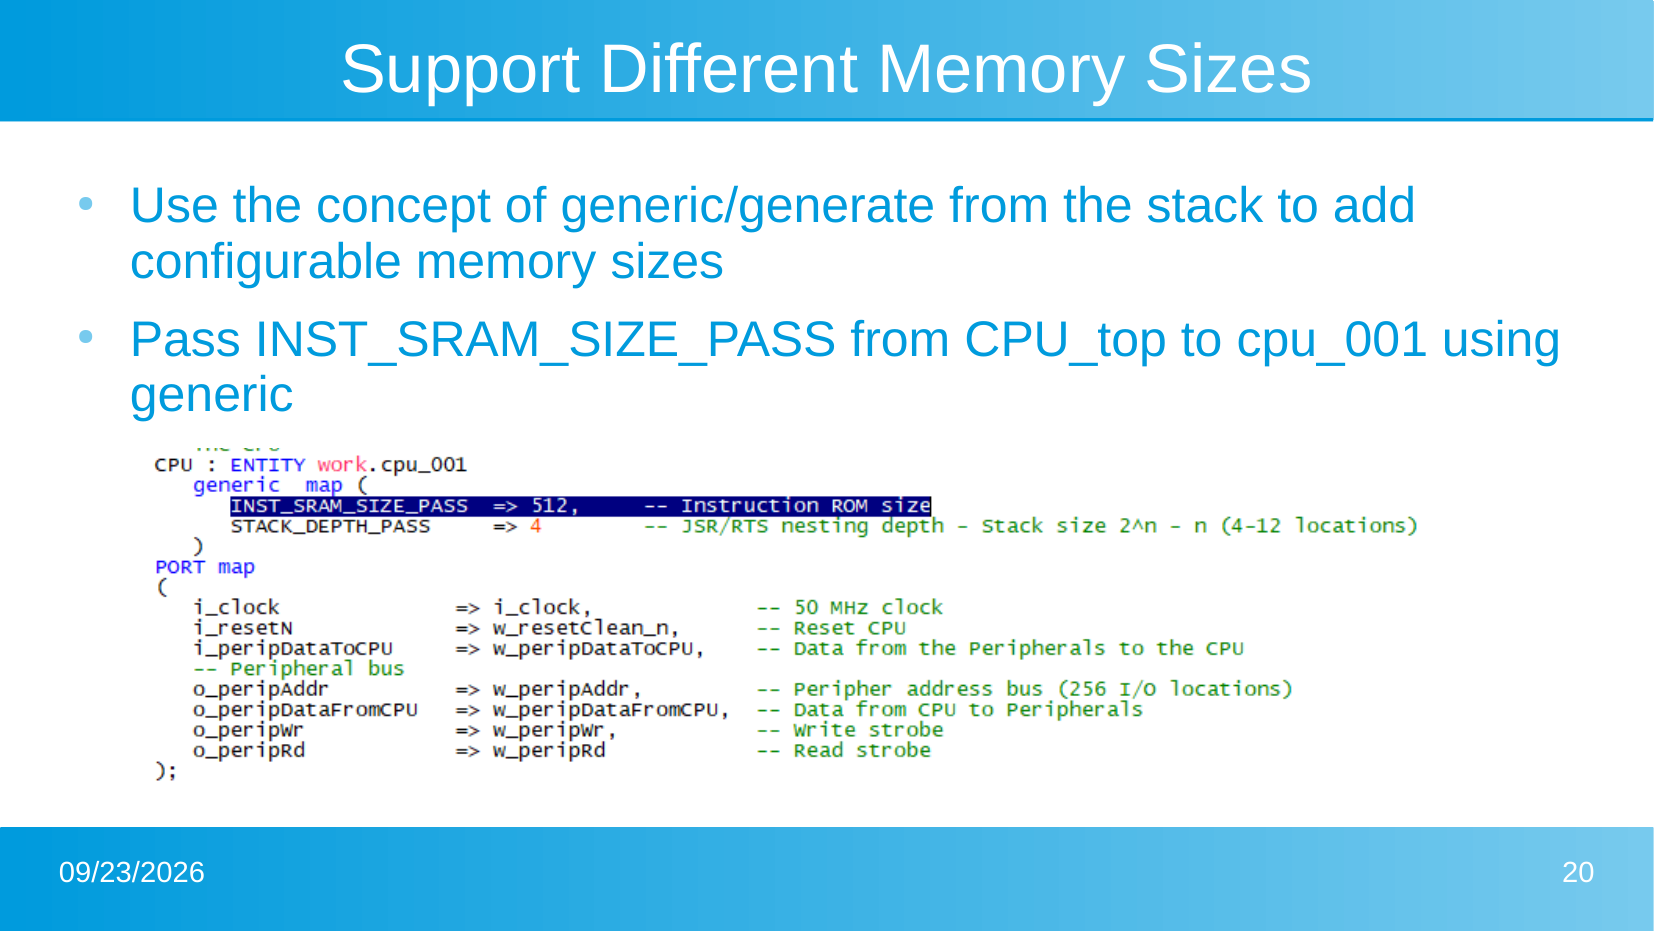

# Support Different Memory Sizes
Use the concept of generic/generate from the stack to add configurable memory sizes
Pass INST_SRAM_SIZE_PASS from CPU_top to cpu_001 using generic
20